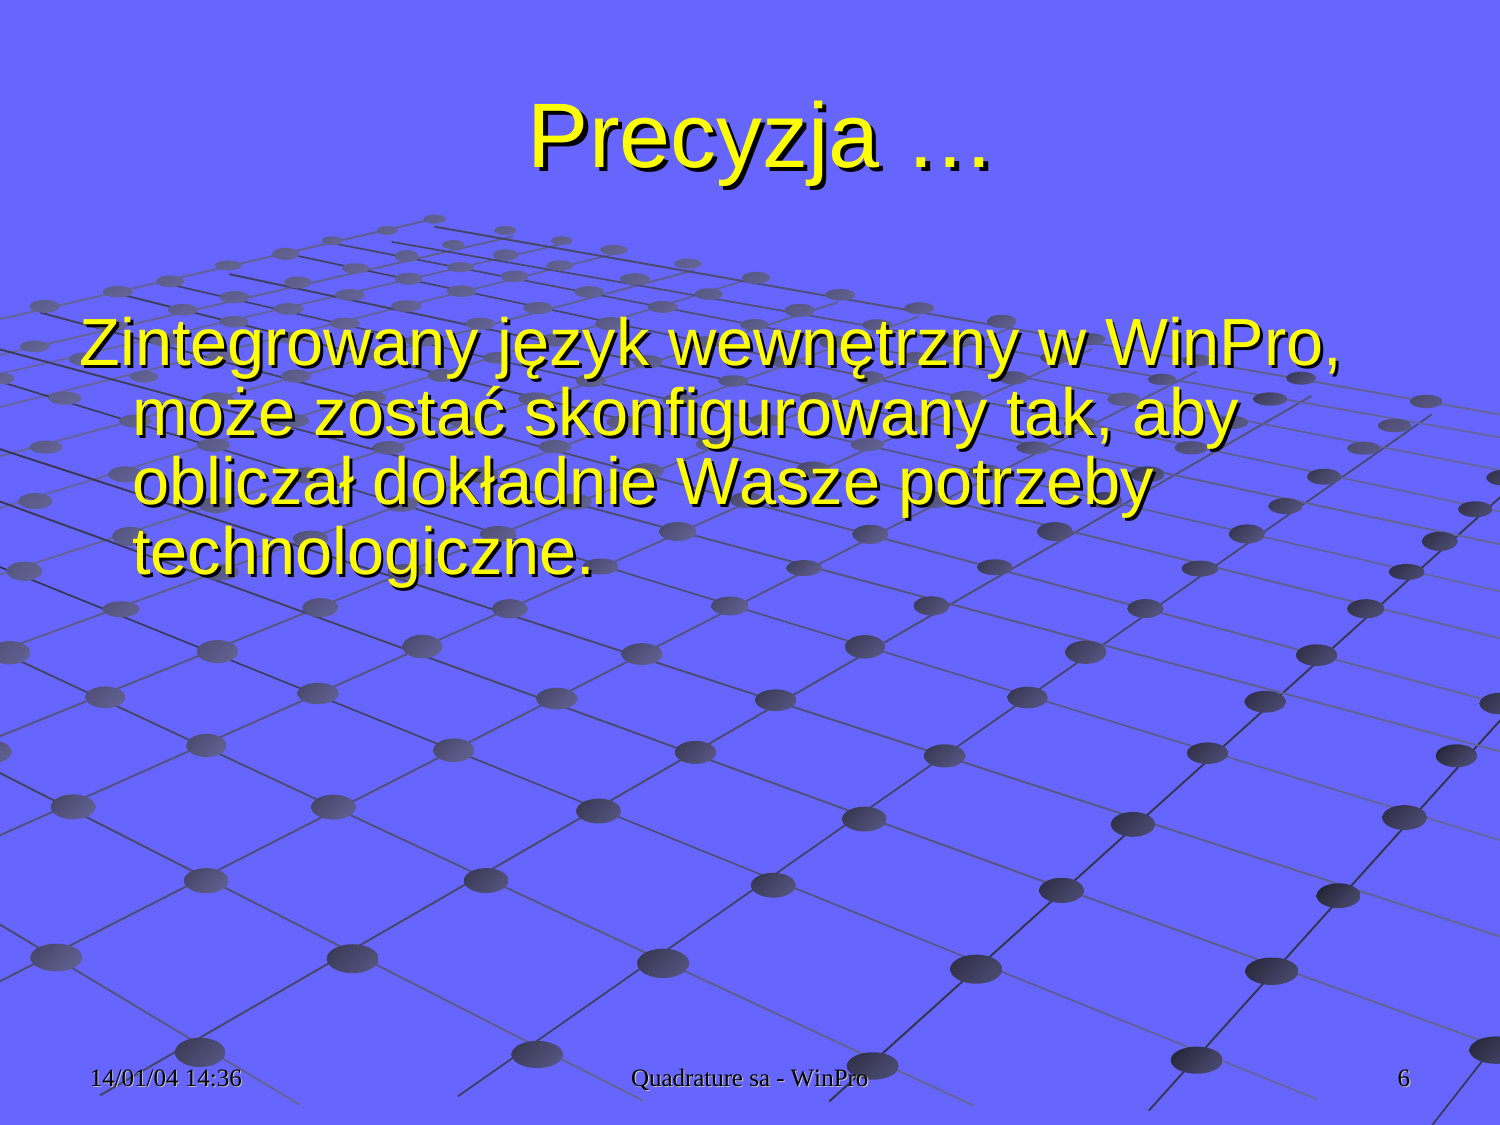

# Precyzja …
Zintegrowany język wewnętrzny w WinPro, może zostać skonfigurowany tak, aby obliczał dokładnie Wasze potrzeby technologiczne.